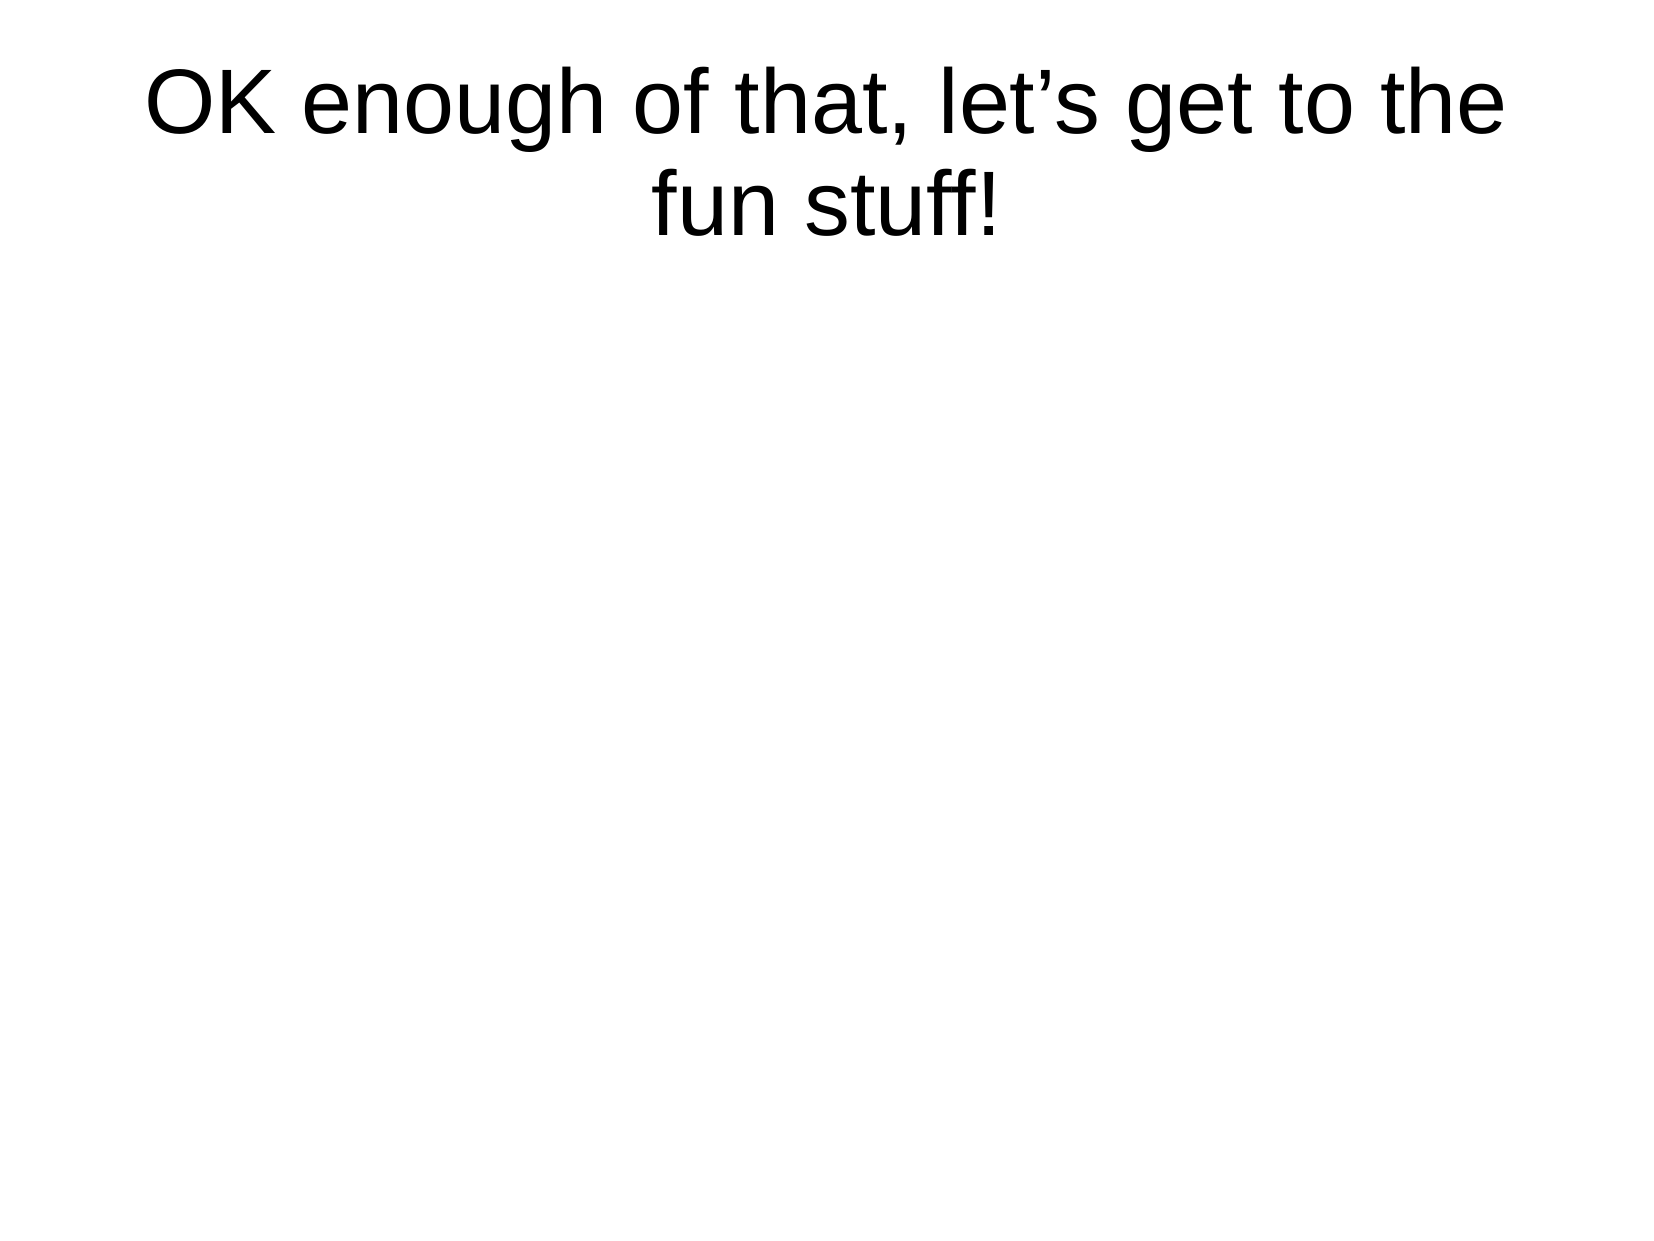

# OK enough of that, let’s get to the fun stuff!